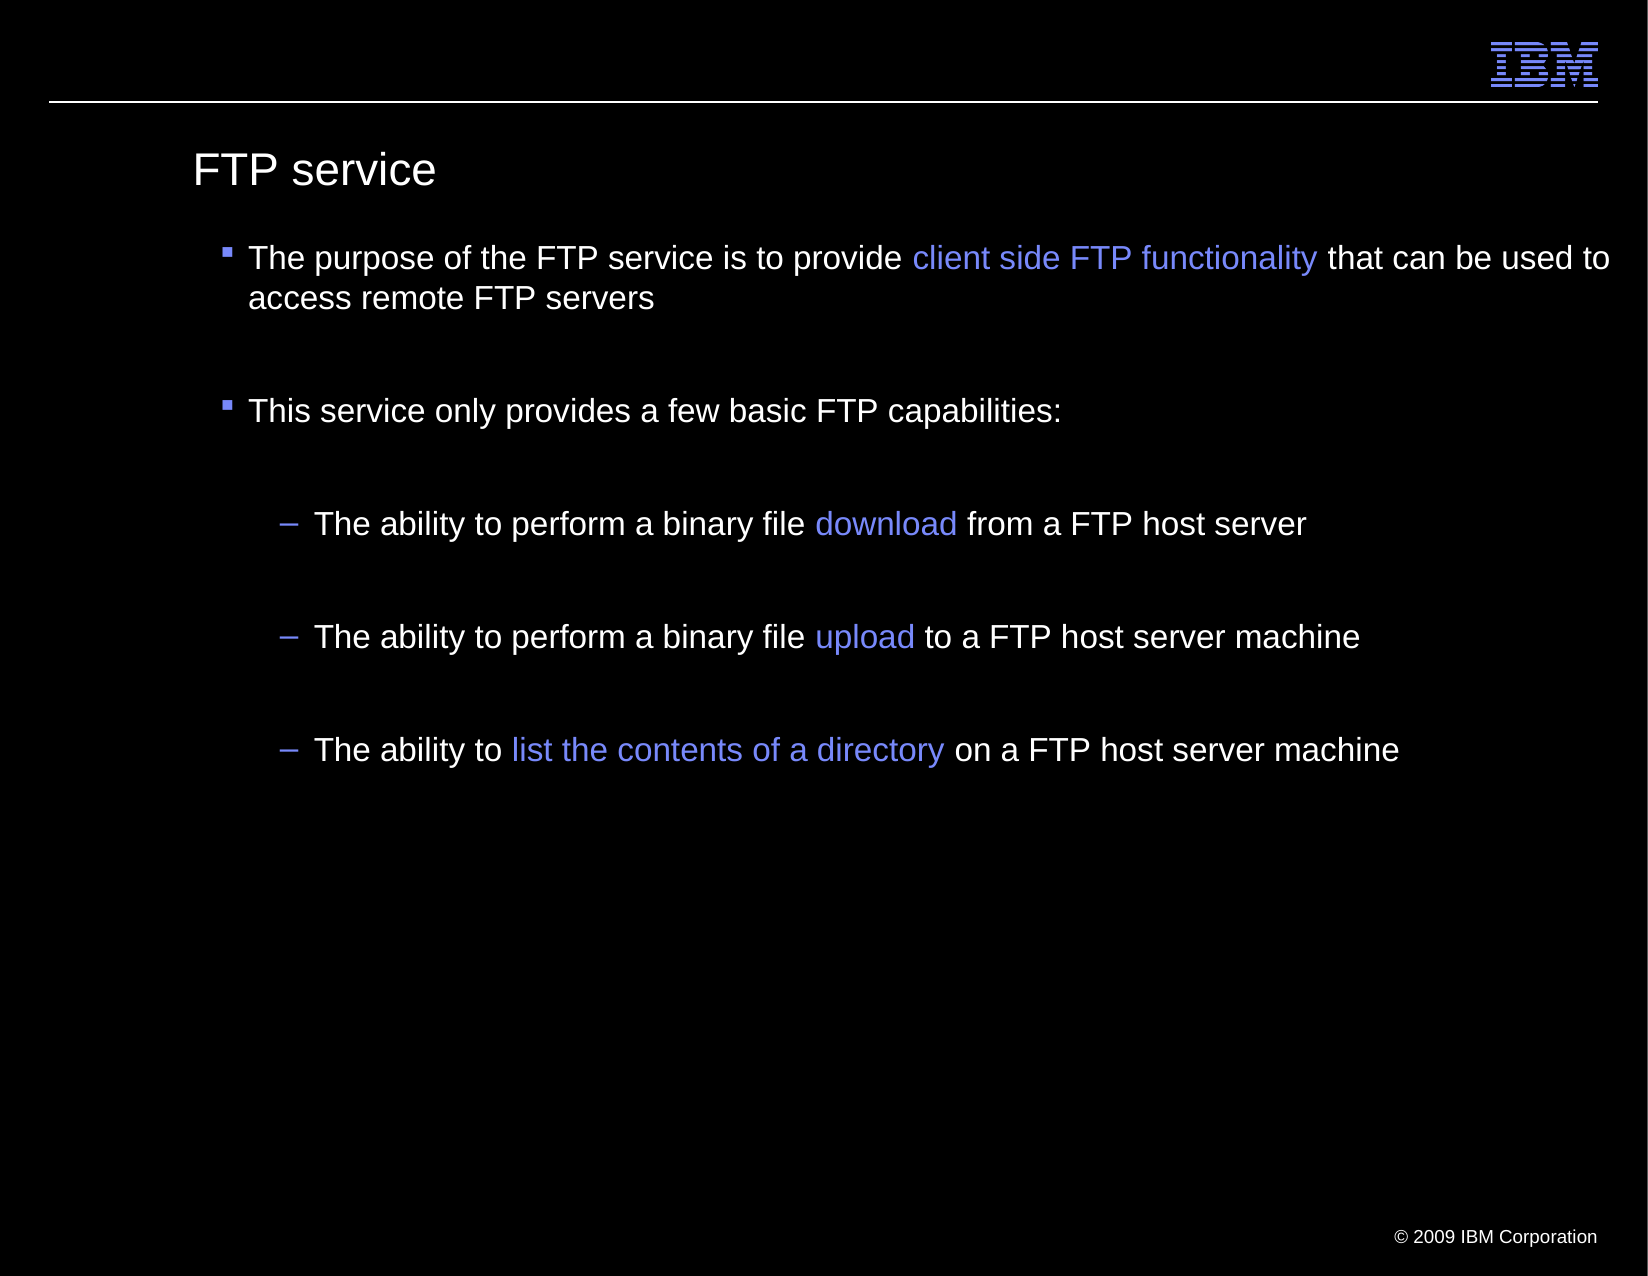

# FTP service
The purpose of the FTP service is to provide client side FTP functionality that can be used to access remote FTP servers
This service only provides a few basic FTP capabilities:
The ability to perform a binary file download from a FTP host server
The ability to perform a binary file upload to a FTP host server machine
The ability to list the contents of a directory on a FTP host server machine